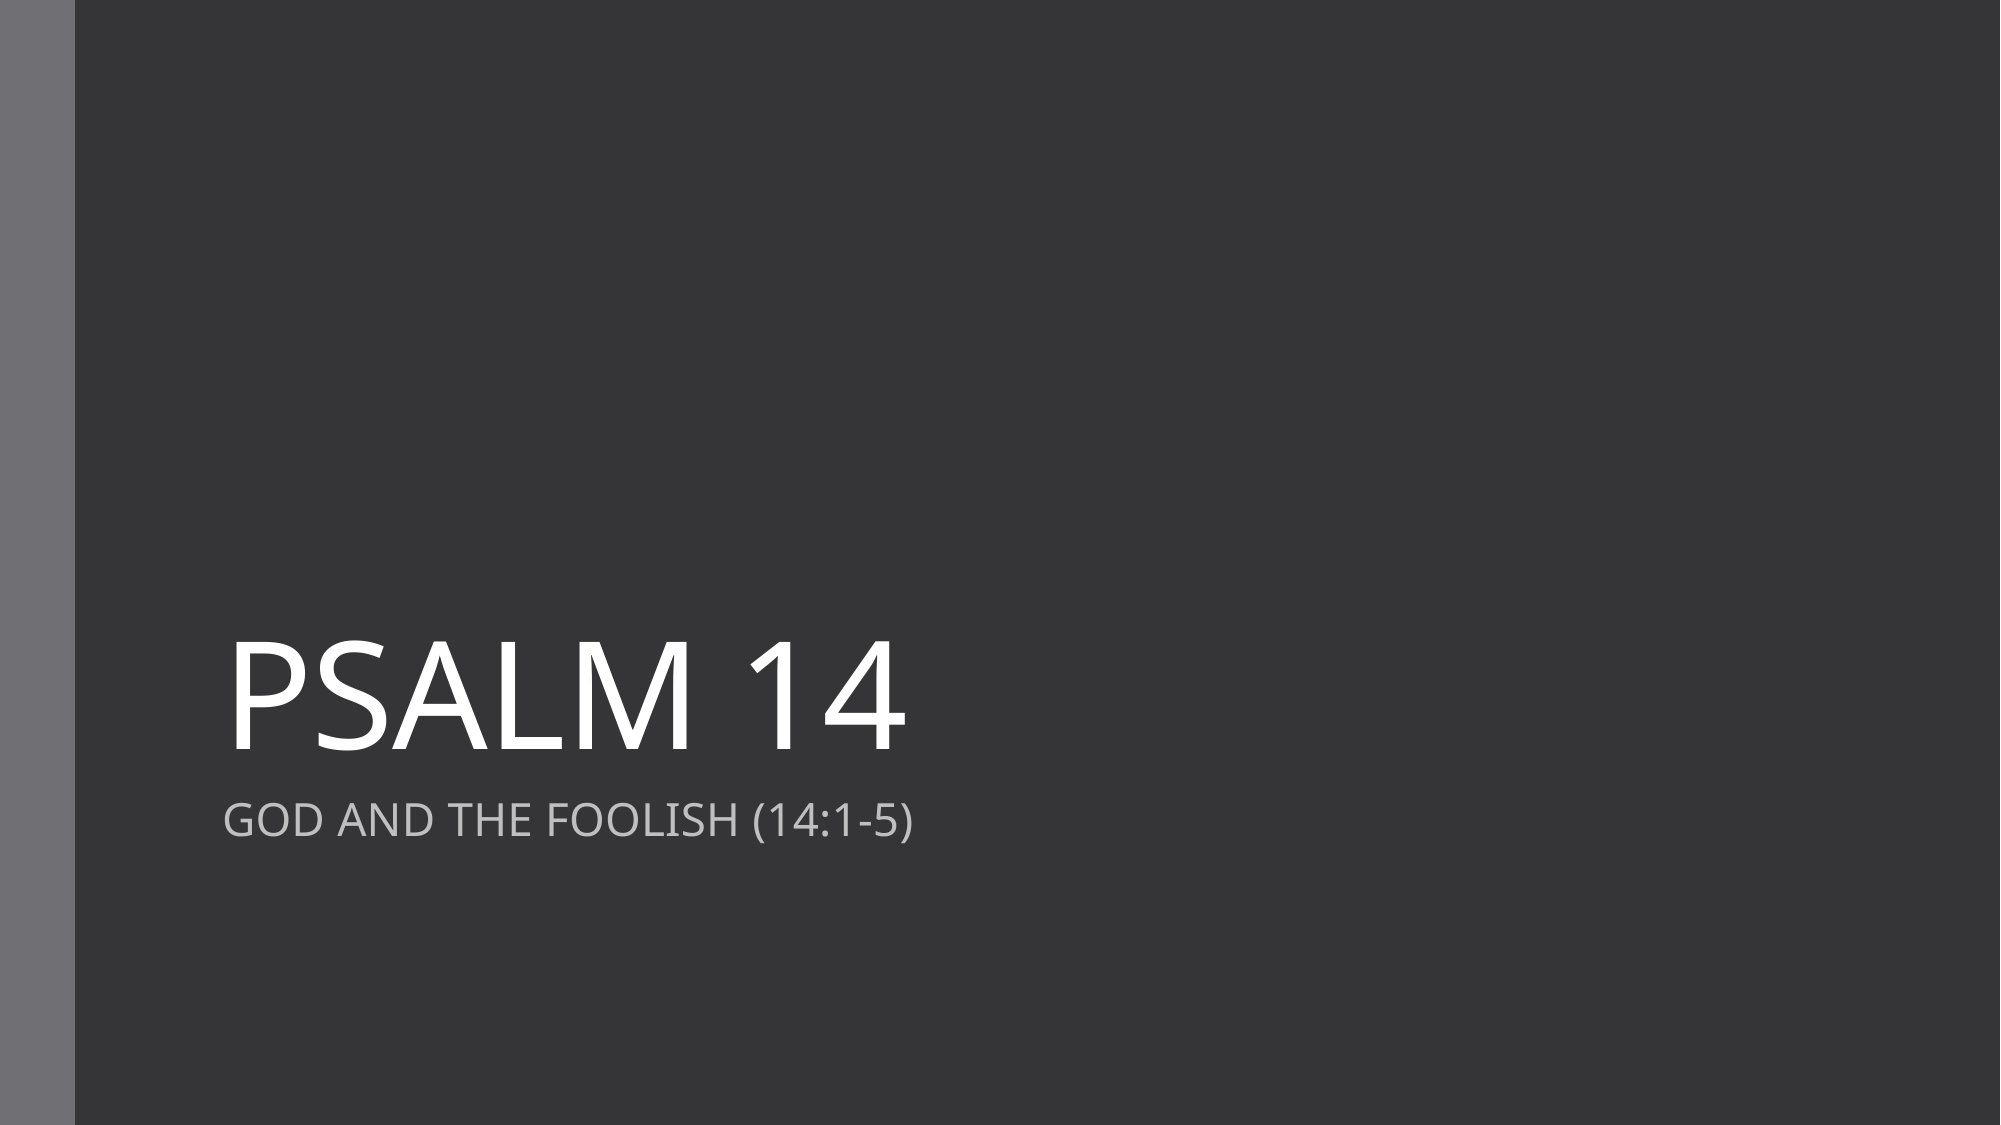

# PSALM 14
GOD AND THE FOOLISH (14:1-5)